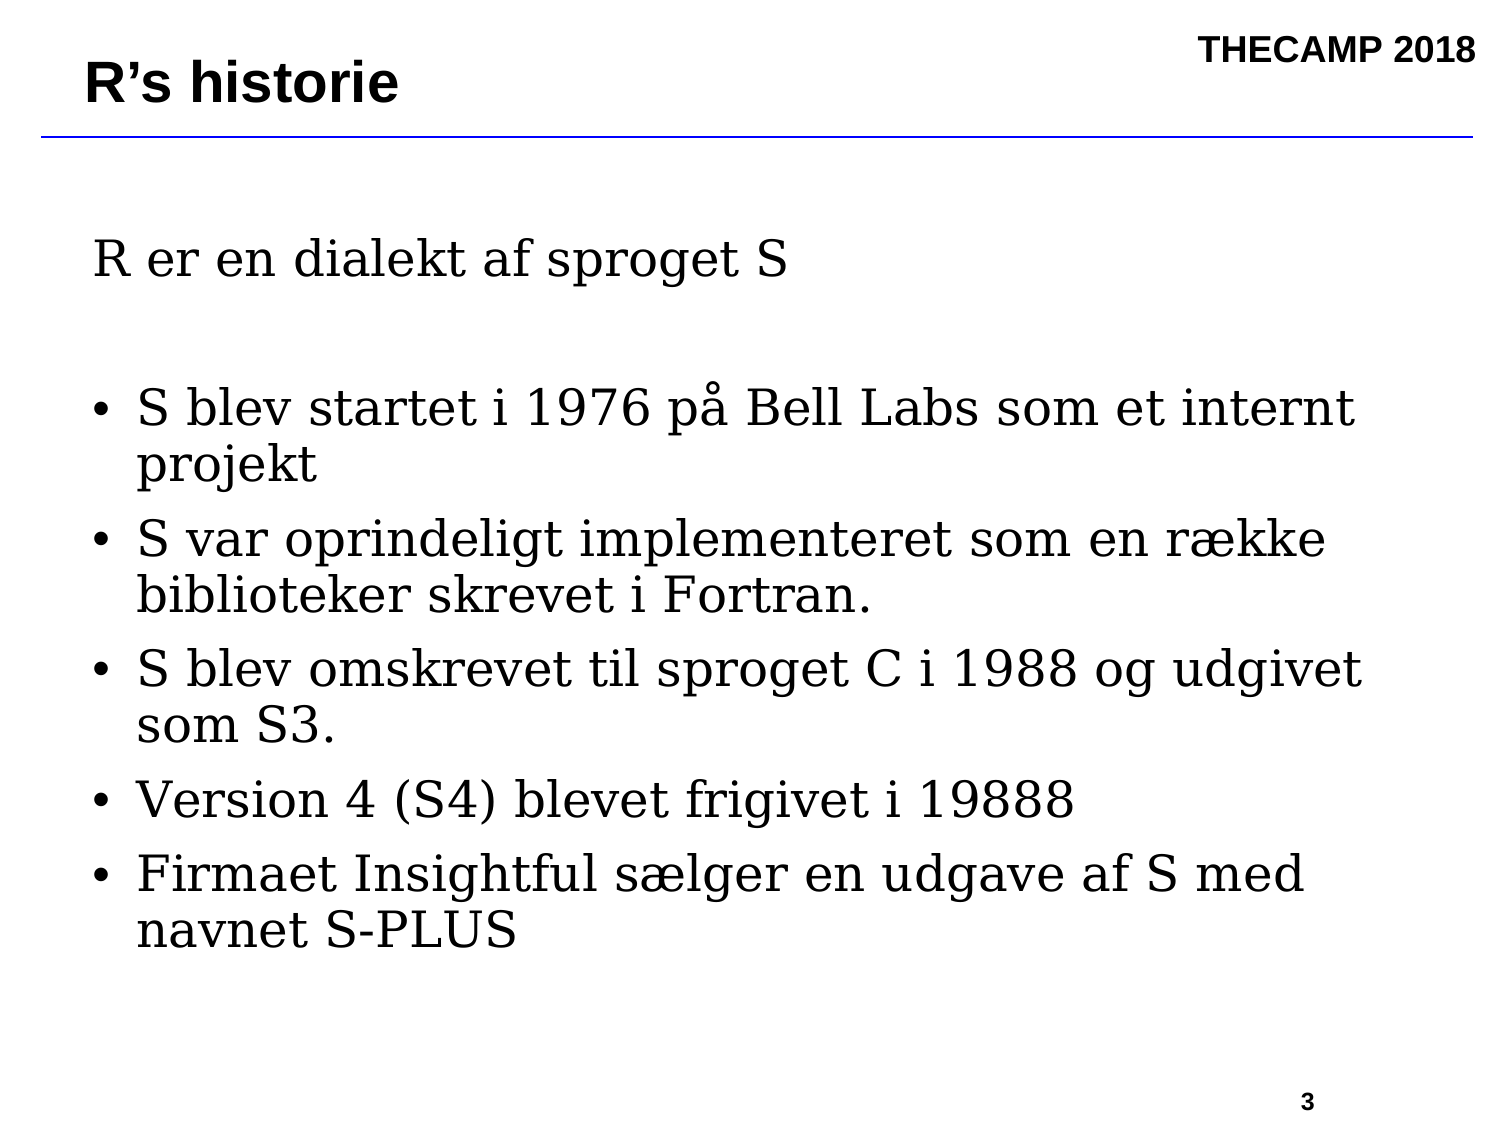

# R’s historie
R er en dialekt af sproget S
S blev startet i 1976 på Bell Labs som et internt projekt
S var oprindeligt implementeret som en række biblioteker skrevet i Fortran.
S blev omskrevet til sproget C i 1988 og udgivet som S3.
Version 4 (S4) blevet frigivet i 19888
Firmaet Insightful sælger en udgave af S med navnet S-PLUS